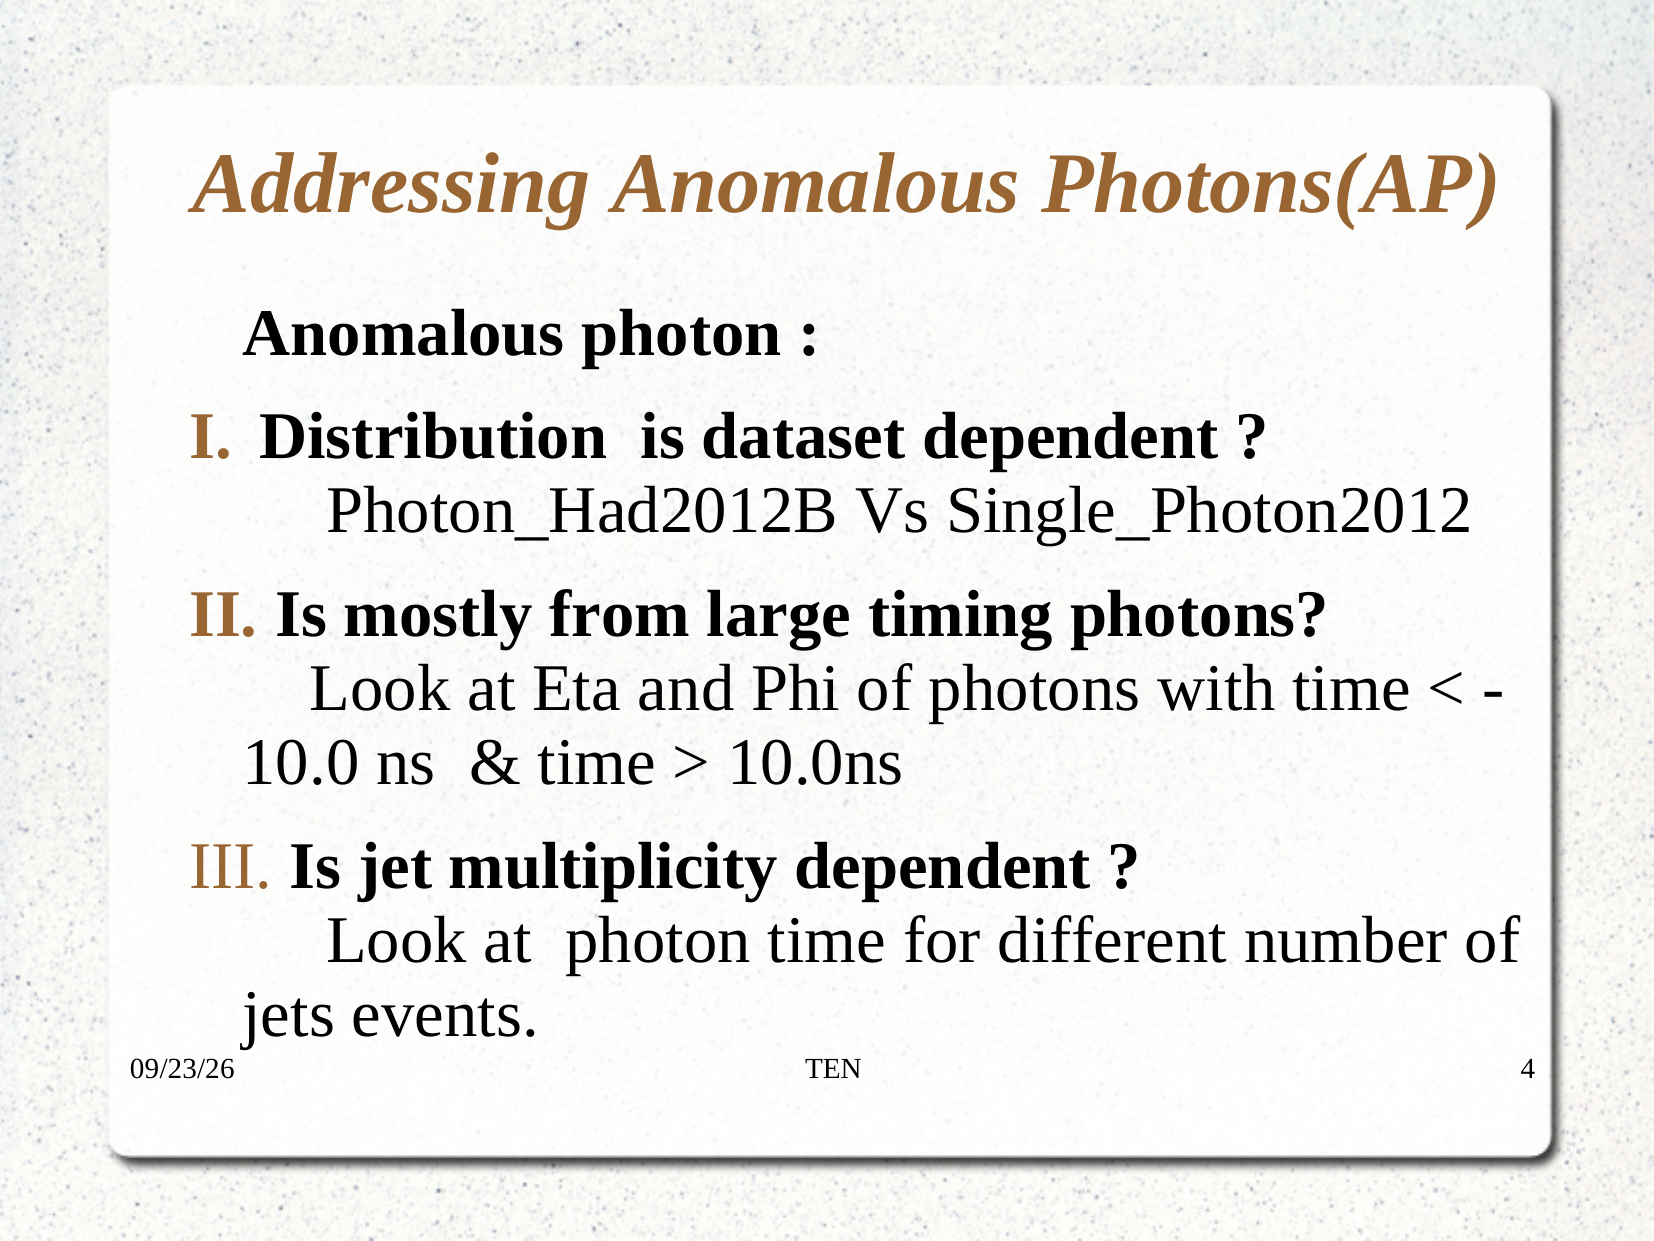

# Addressing Anomalous Photons(AP)
Anomalous photon :
 Distribution is dataset dependent ? Photon_Had2012B Vs Single_Photon2012
 Is mostly from large timing photons? Look at Eta and Phi of photons with time < -10.0 ns & time > 10.0ns
 Is jet multiplicity dependent ? Look at photon time for different number of jets events.
TEN
4